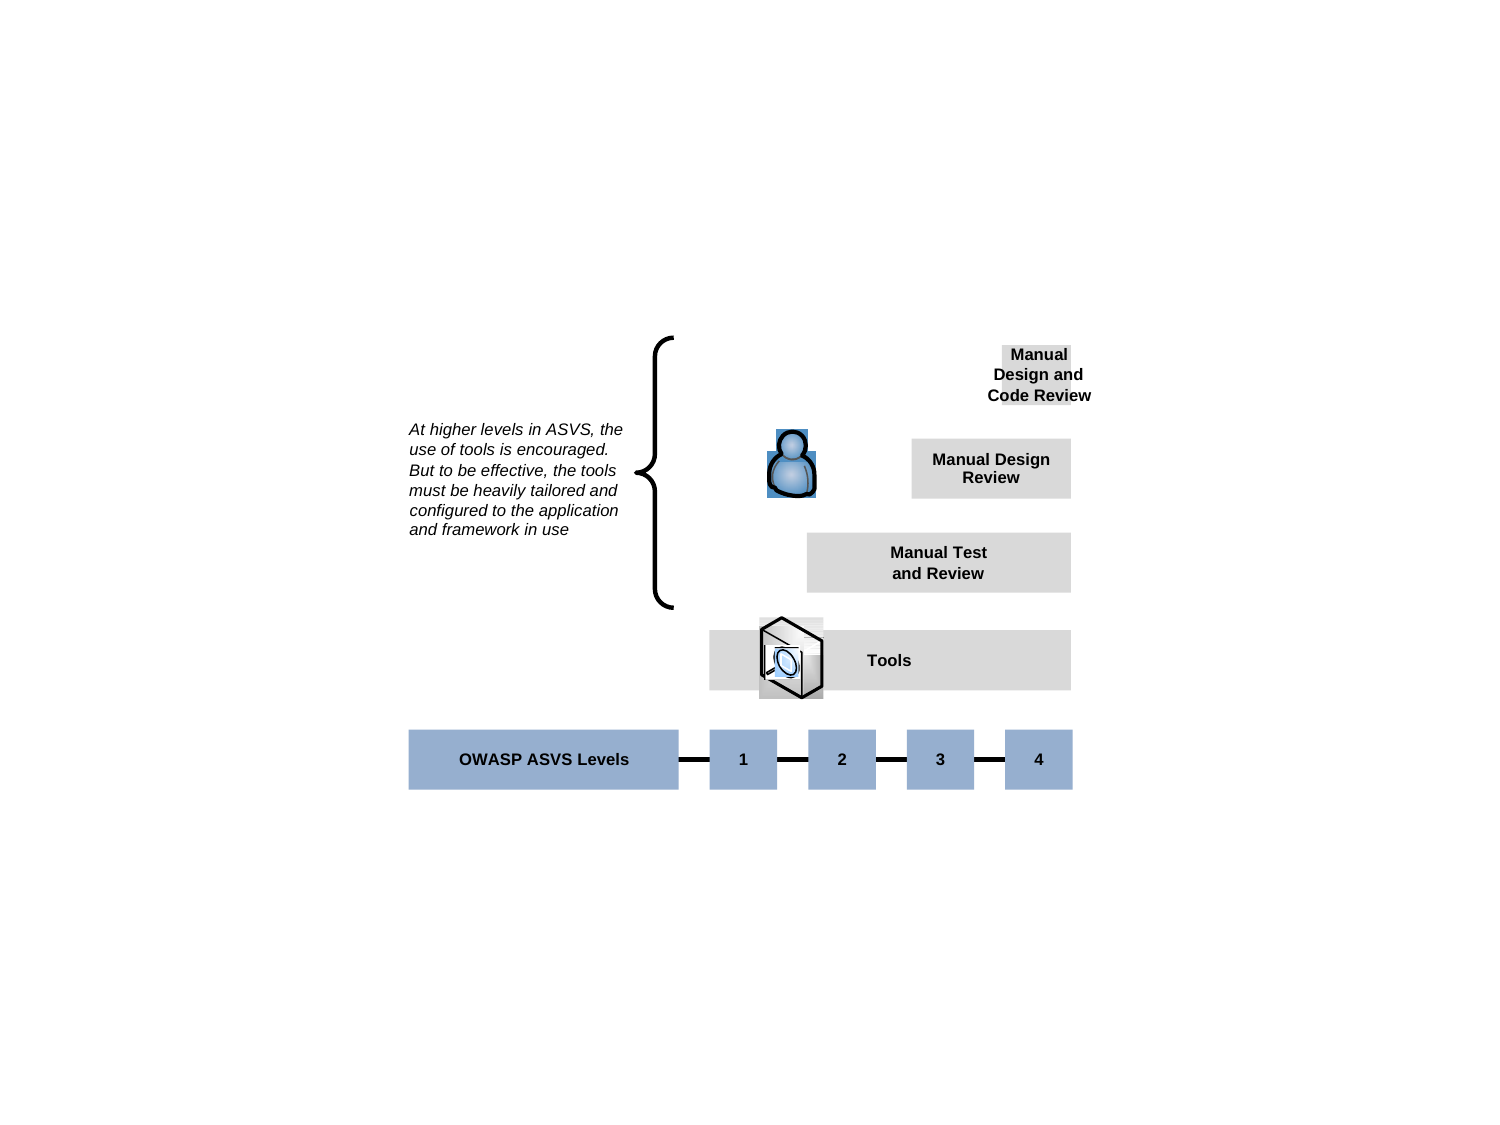

Manual
Design and
Code Review
At higher levels in ASVS
,
the
use of tools is encouraged
.
Manual Design
But to be effective
,
the tools
Review
must be heavily tailored and
configured to the application
and framework in use
Manual Test
and Review
Tools
OWASP ASVS Levels
1
2
3
4